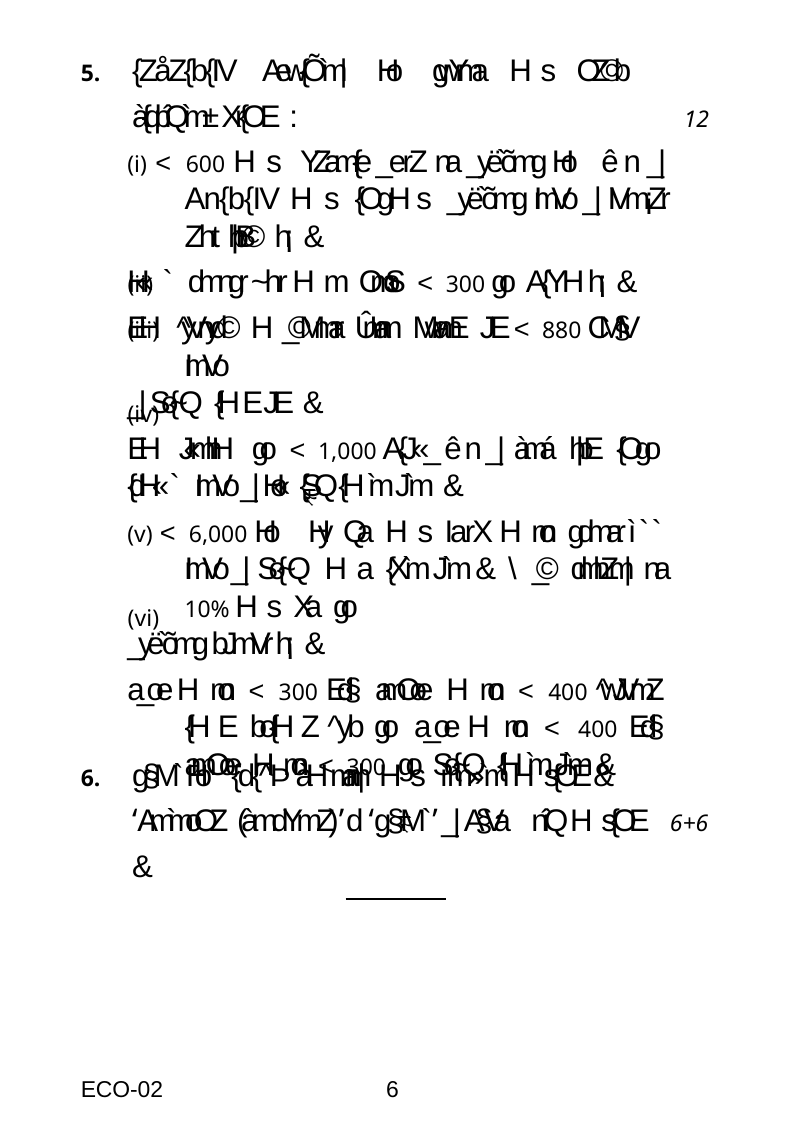

5.	{ZåZ{b{IV Aew{Õ`m| Ho	gwYma H s OZ©b à{dpîQ`m± Xr{OE :
12
(i) < 600 H s YZam{e _erZ na _yë`õmg Ho ê n _| An{b{IV H s {OgH s _yë`õmg ImVo _| IVm¡Zr Zht hþB© h¡ &
H« ` dmngr ~hr H m Omo‹S < 300 go A{YH h¡ &
EH ^yVnyd© H _©Mmar Ûmam MwamE JE < 880 CM§V ImVo
_| So{~Q {H E JE &
EH J«mhH go < 1,000 A{J«_ ê n _| àmá hþE {Ogo
{dH« ` ImVo _| Ho« {SQ {H `m J`m &
(v) < 6,000 Ho Hy Qa H s IarX H mo gdmar ì`` ImVo _| So{~Q H a {X`m J`m & \ _© dmhZm| na 10% H s Xa go
_yë`õmg bJmVr h¡ &
a_oe H mo < 300 Ed§ amOoe H mo < 400 ^wJVmZ {H E bo{H Z ^yb go a_oe H mo < 400 Ed§ amOoe H mo < 300 go So{~Q {H `m J`m &
(ii)
(iii)
(iv)
(vi)
6.	g§M` Ho {d{^Þ àH mam| H s ì`m»`m H s{OE & ‘Am`moOZ (àmdYmZ)’ d ‘g§M`’ _| A§Va nîQ H s{OE &
6+6
ECO-02
6